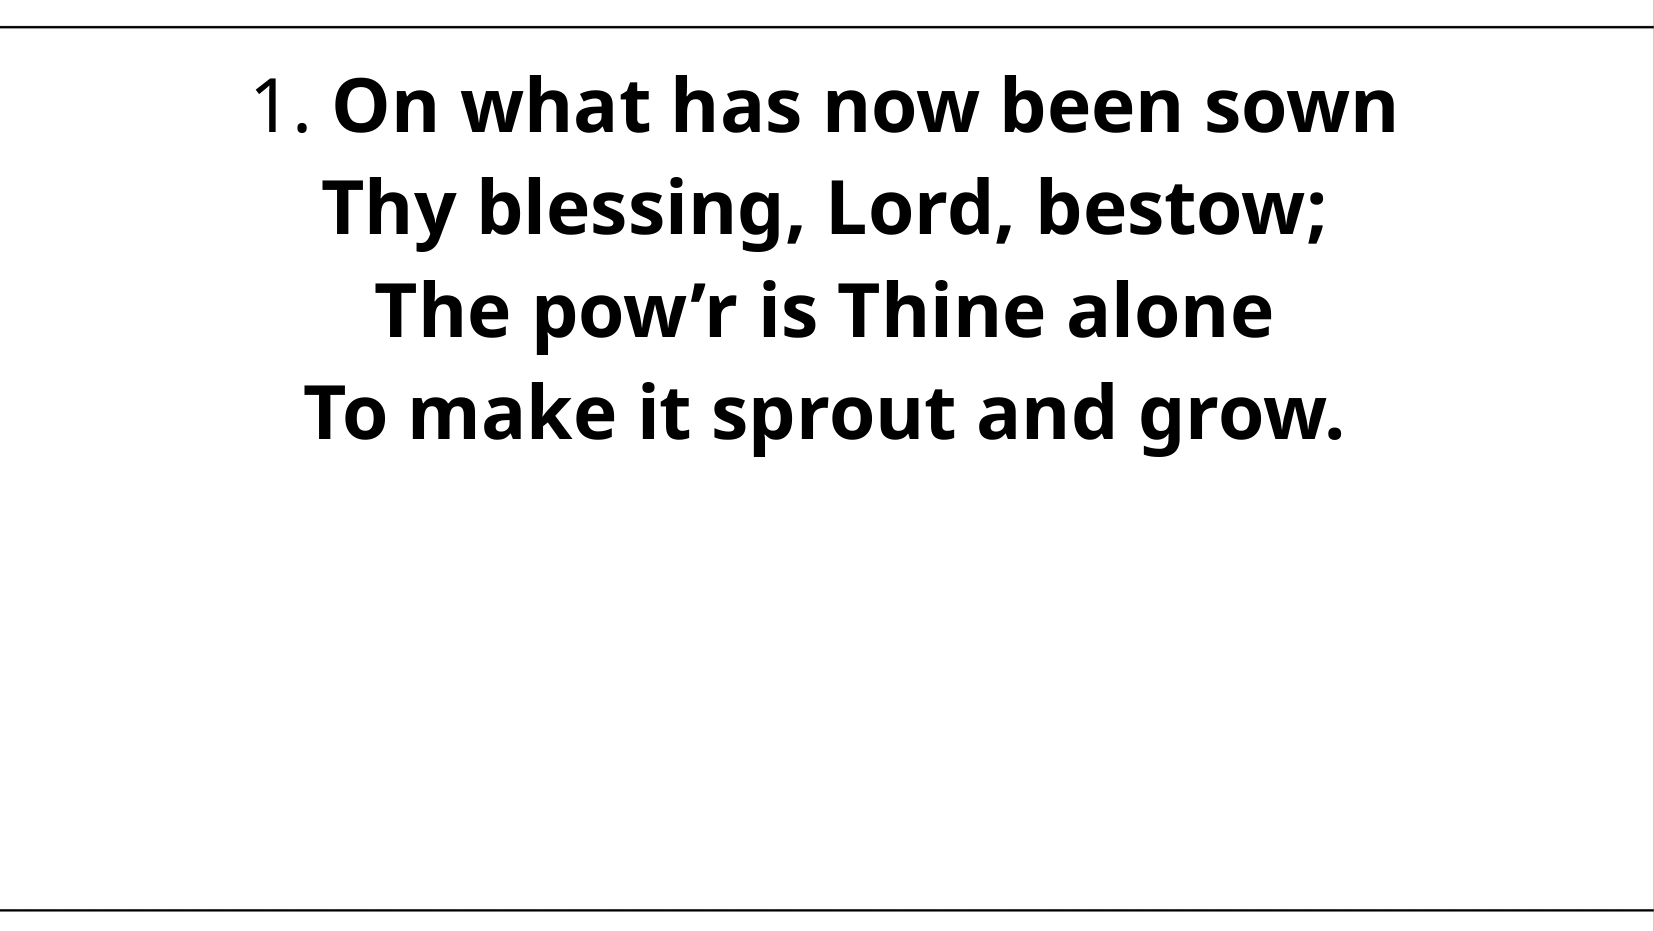

1. On what has now been sown
Thy blessing, Lord, bestow;
The pow’r is Thine alone
To make it sprout and grow.